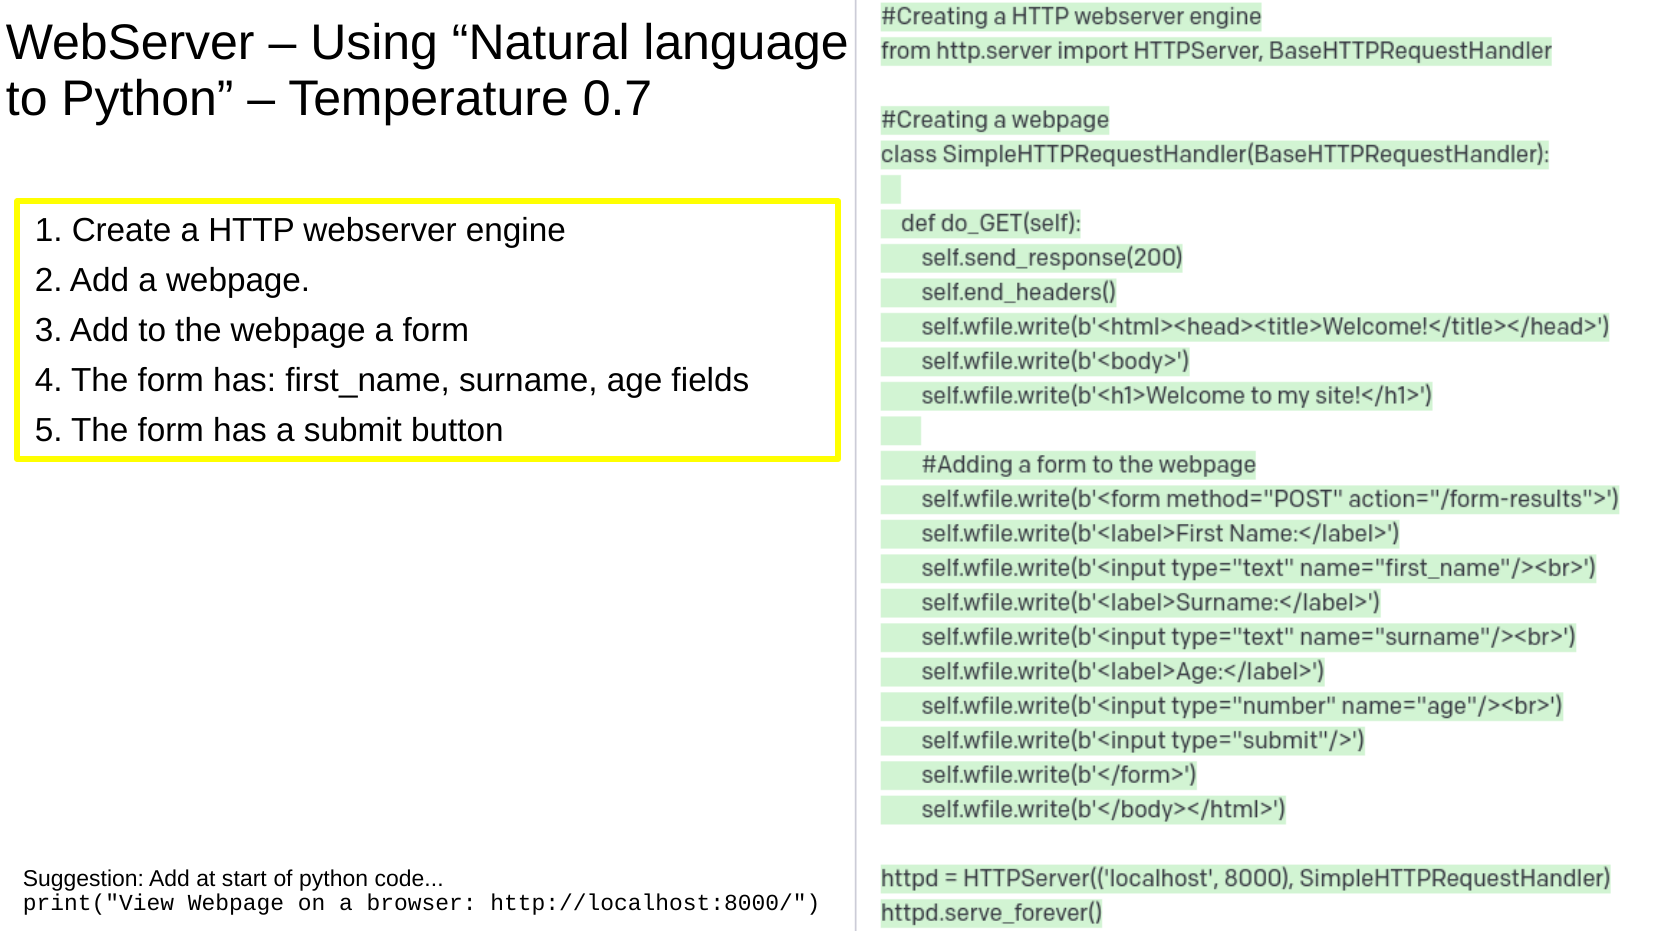

# WebServer – Using “Natural language to Python” – Temperature 0.7
1. Create a HTTP webserver engine
2. Add a webpage.
3. Add to the webpage a form
4. The form has: first_name, surname, age fields
5. The form has a submit button
Suggestion: Add at start of python code...
print("View Webpage on a browser: http://localhost:8000/")